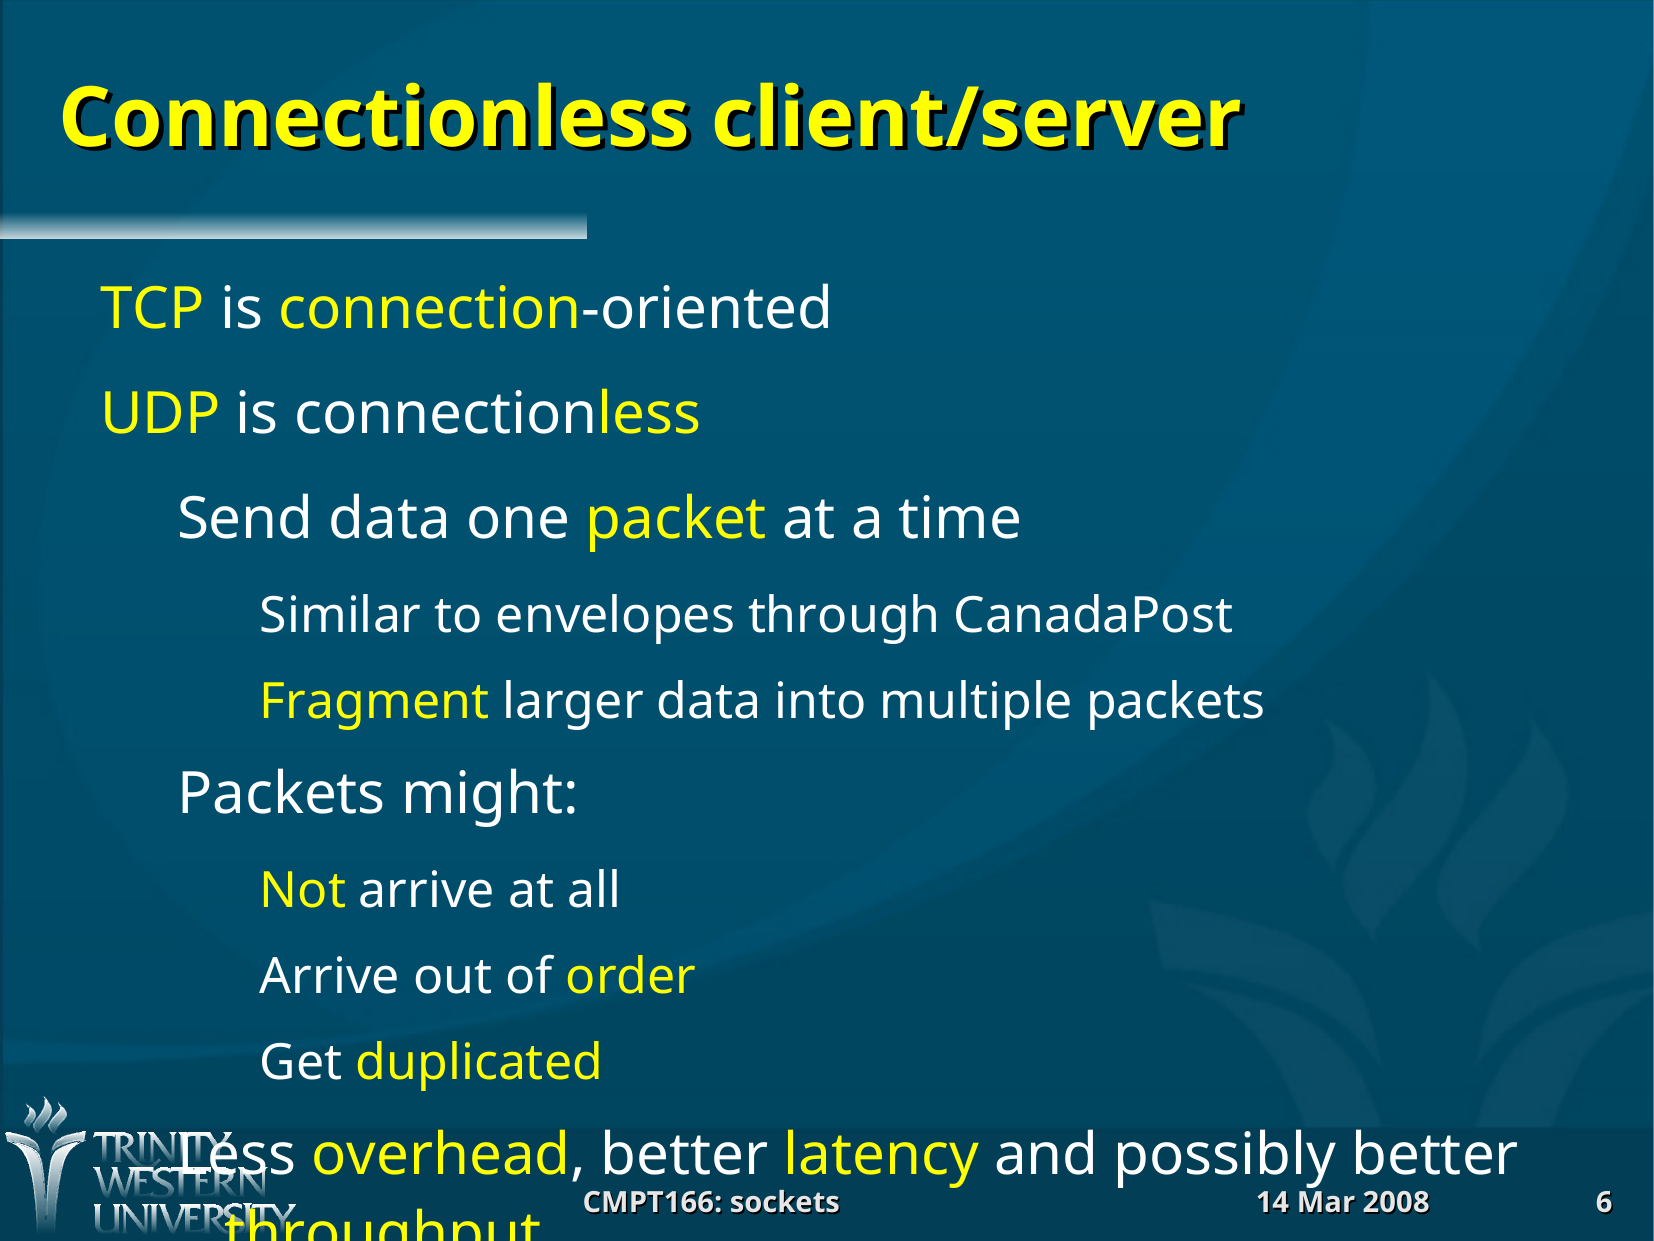

# Connectionless client/server
TCP is connection-oriented
UDP is connectionless
Send data one packet at a time
Similar to envelopes through CanadaPost
Fragment larger data into multiple packets
Packets might:
Not arrive at all
Arrive out of order
Get duplicated
Less overhead, better latency and possibly better throughput
CMPT166: sockets
14 Mar 2008
6